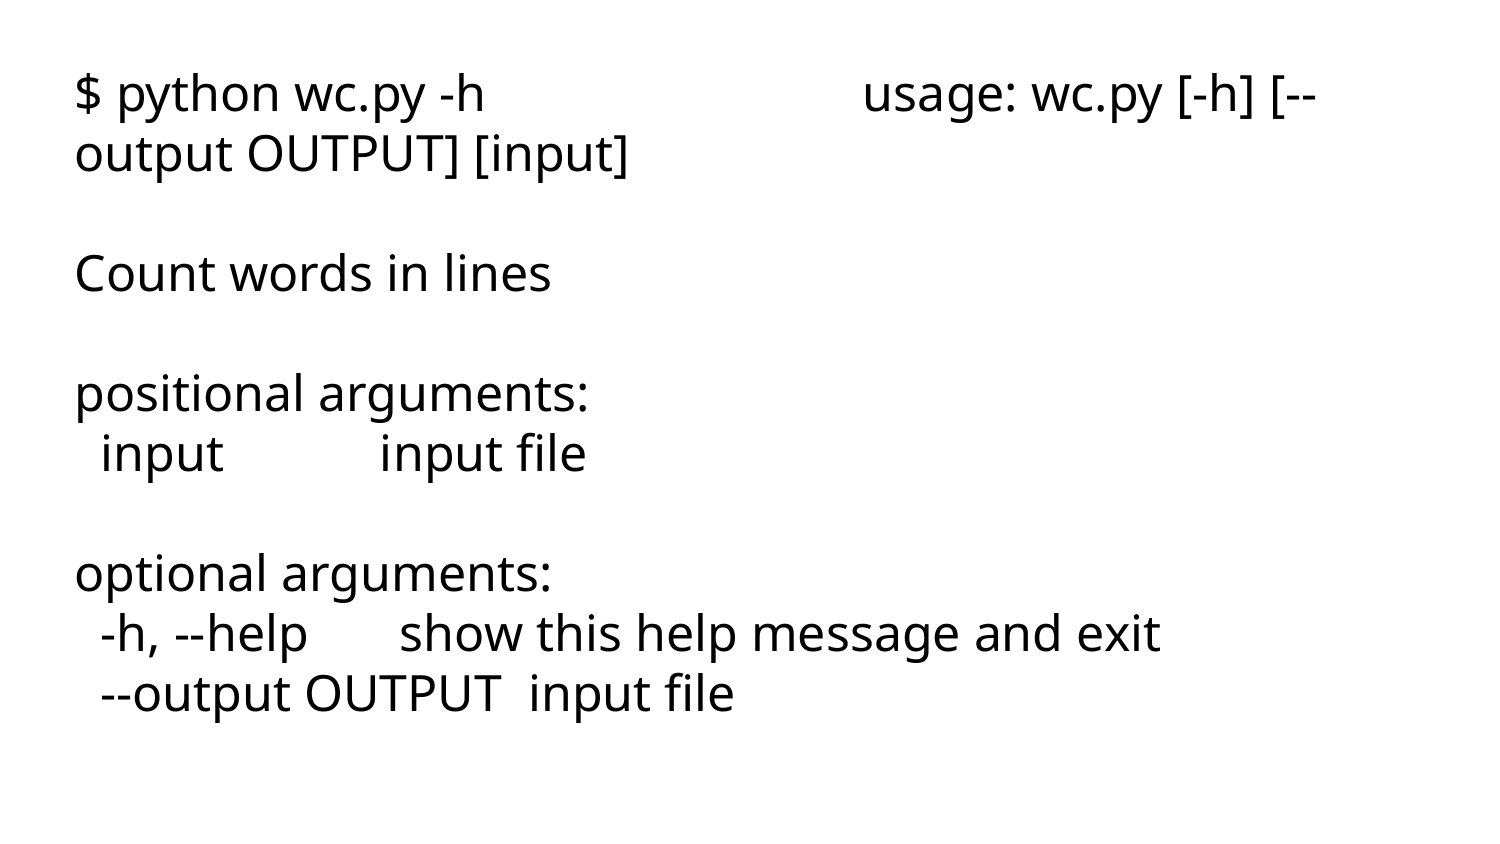

# $ python wc.py -h usage: wc.py [-h] [--output OUTPUT] [input] Count words in lines positional arguments: input input file optional arguments: -h, --help show this help message and exit --output OUTPUT input file